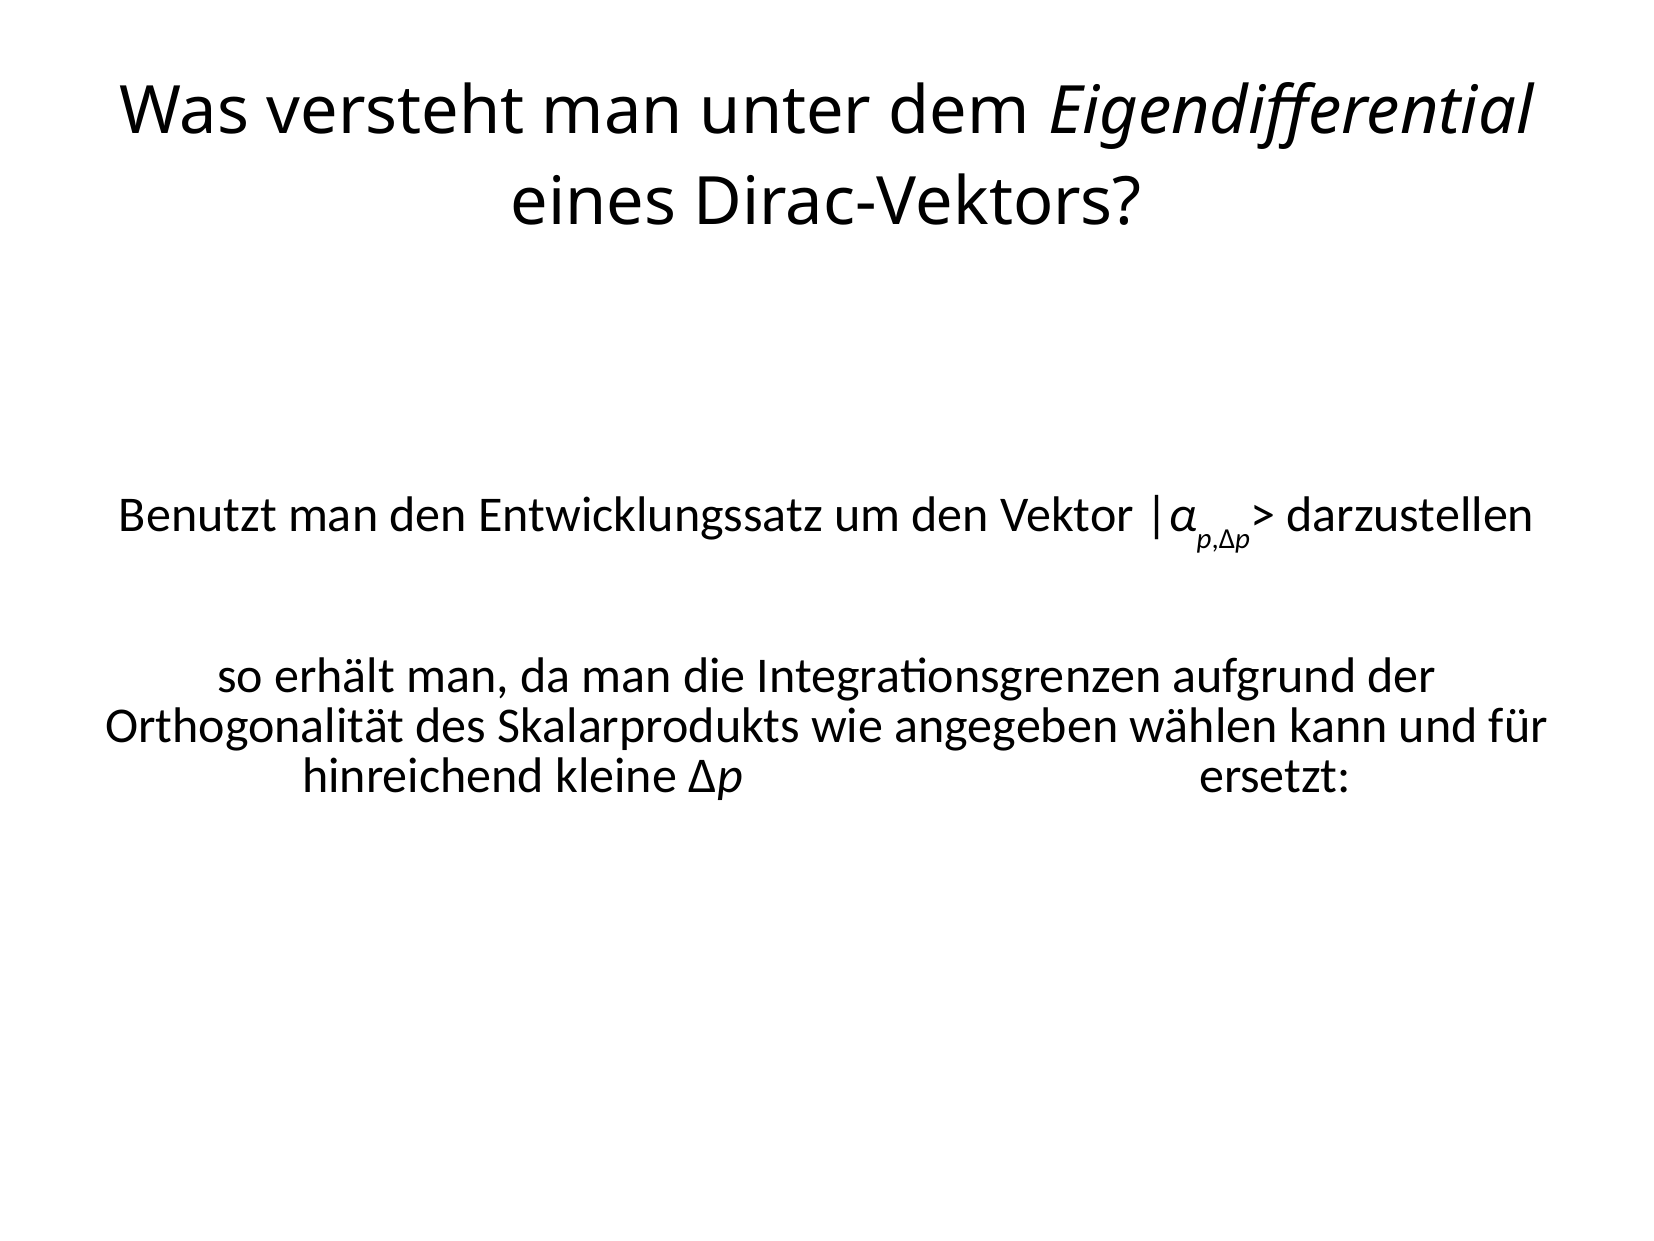

# Was versteht man unter dem Eigendifferential eines Dirac-Vektors?
Benutzt man den Entwicklungssatz um den Vektor |αp,Δp> darzustellen
so erhält man, da man die Integrationsgrenzen aufgrund der Orthogonalität des Skalarprodukts wie angegeben wählen kann und für hinreichend kleine Δp 						 ersetzt: